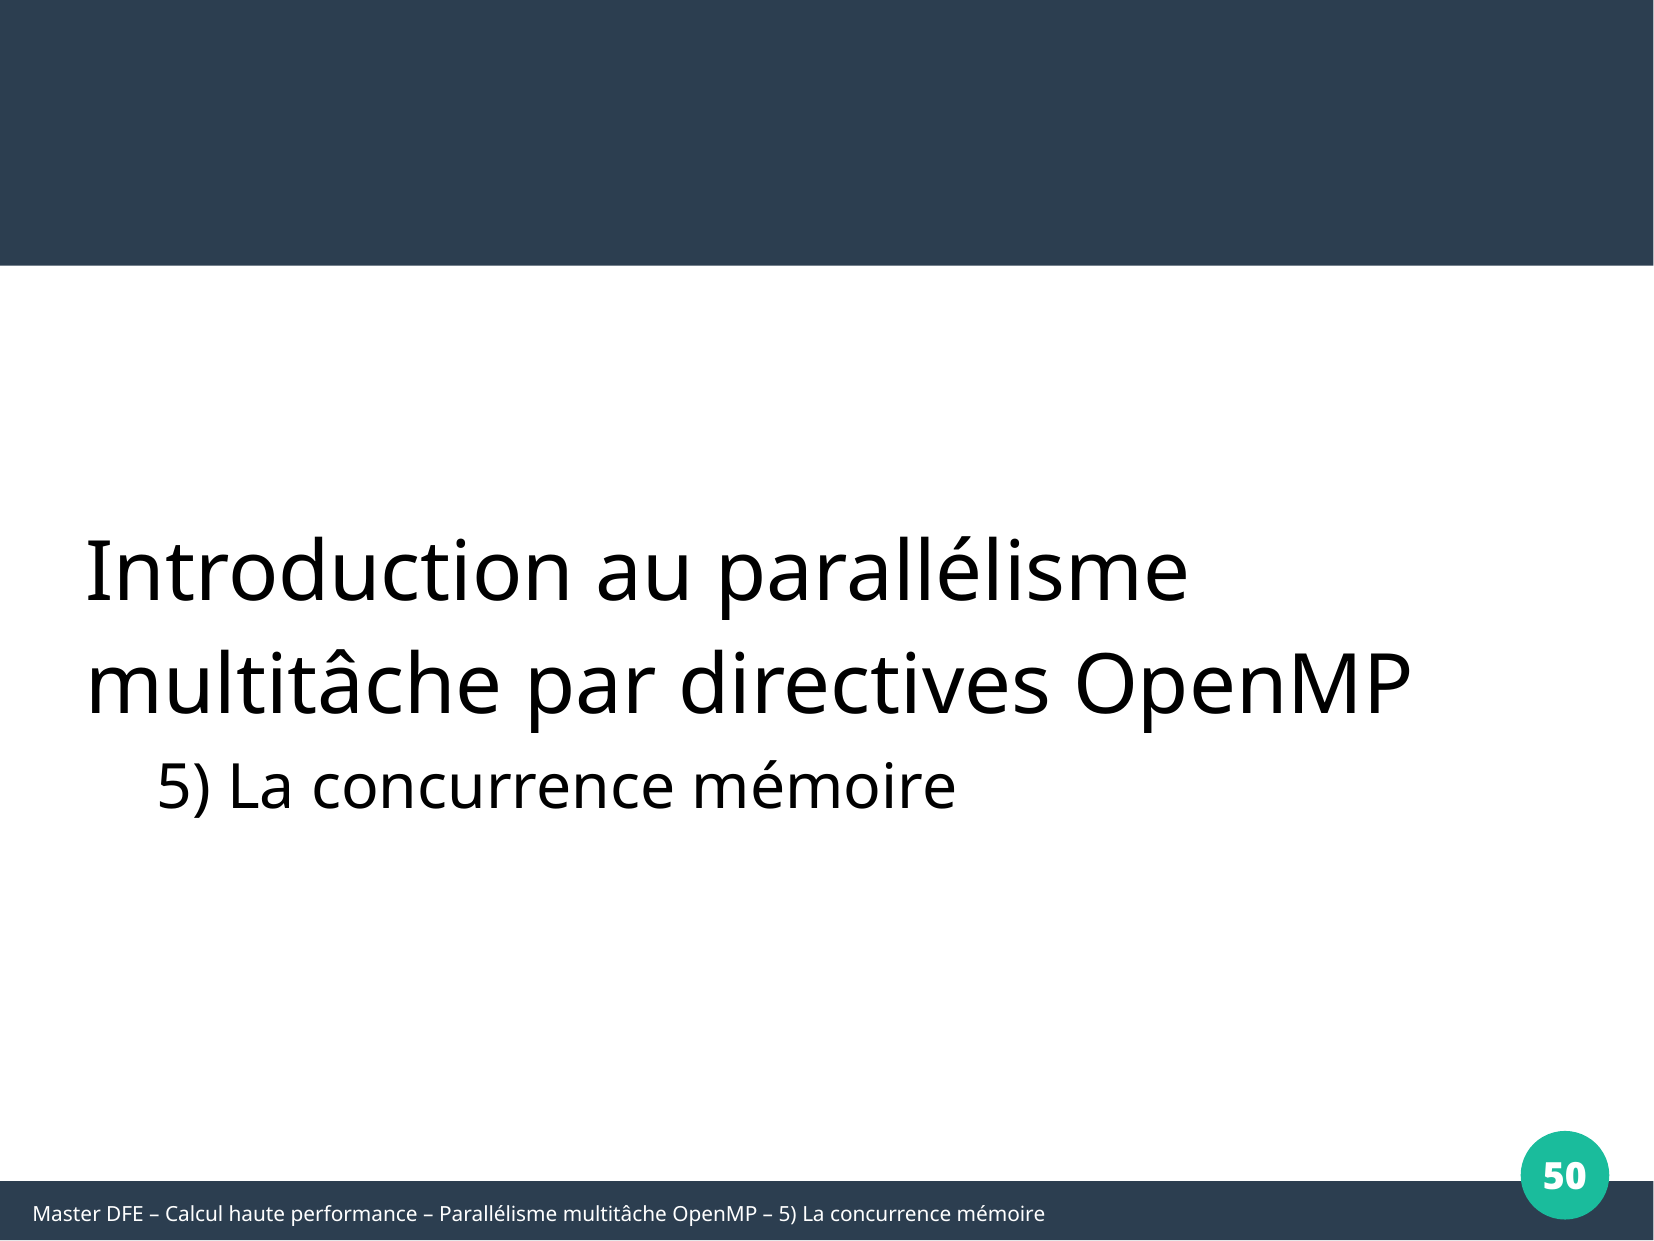

Introduction au parallélisme multitâche par directives OpenMP
5) La concurrence mémoire
50
Master DFE – Calcul haute performance – Parallélisme multitâche OpenMP – 5) La concurrence mémoire